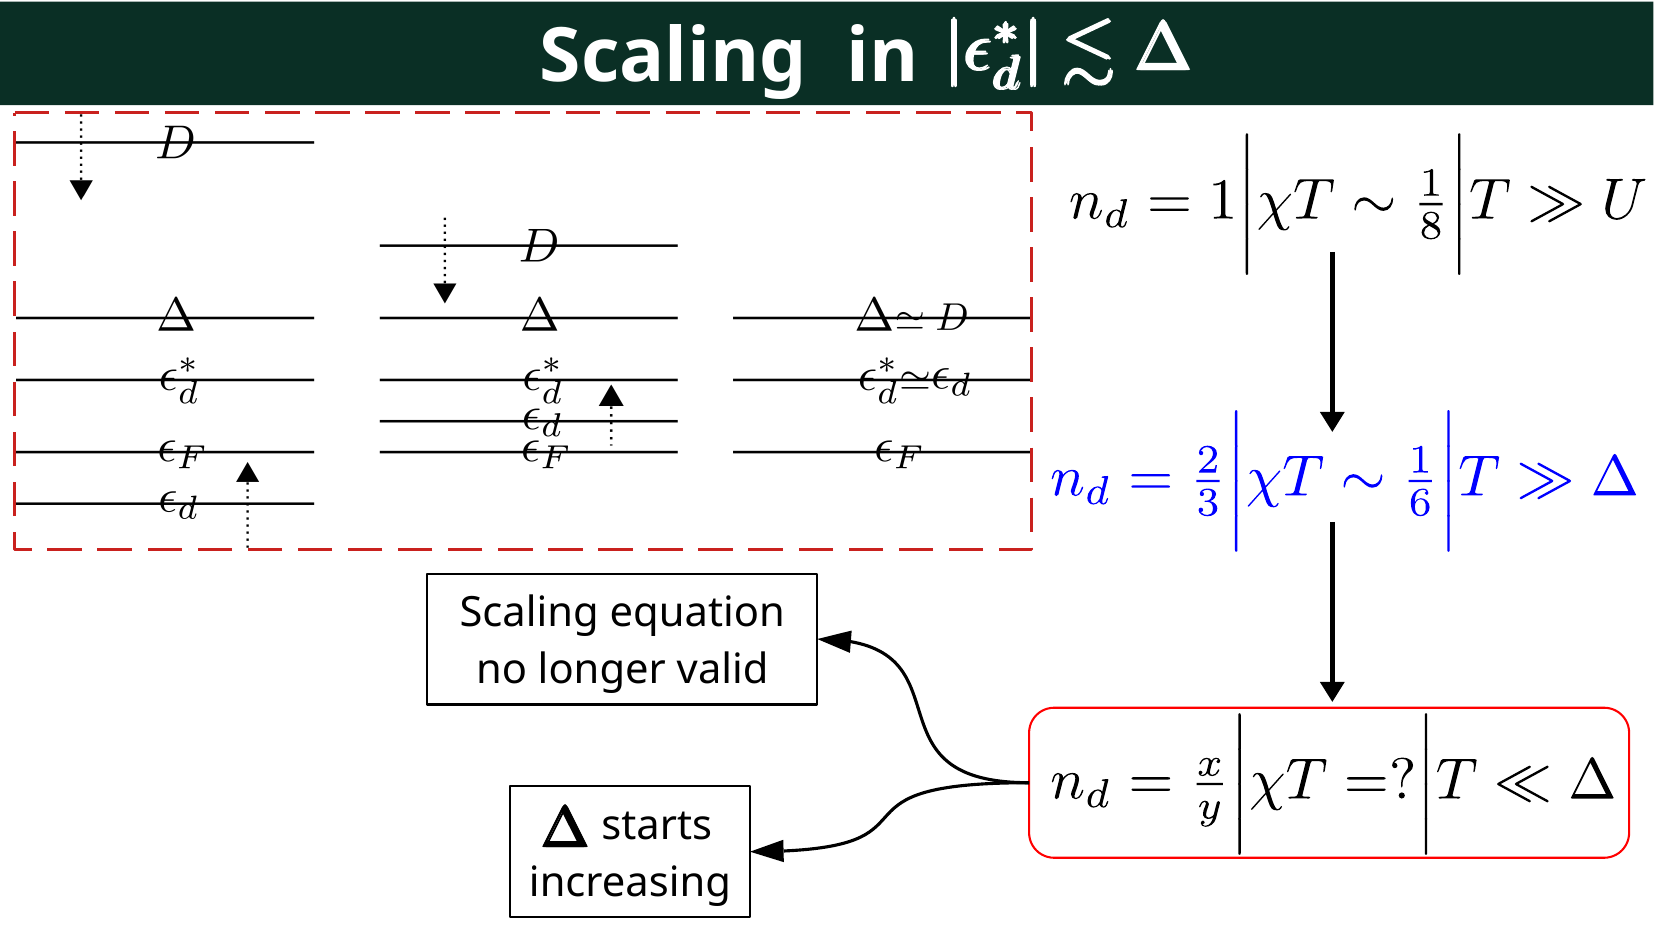

# Scaling in
Scaling equation no longer valid
 starts increasing